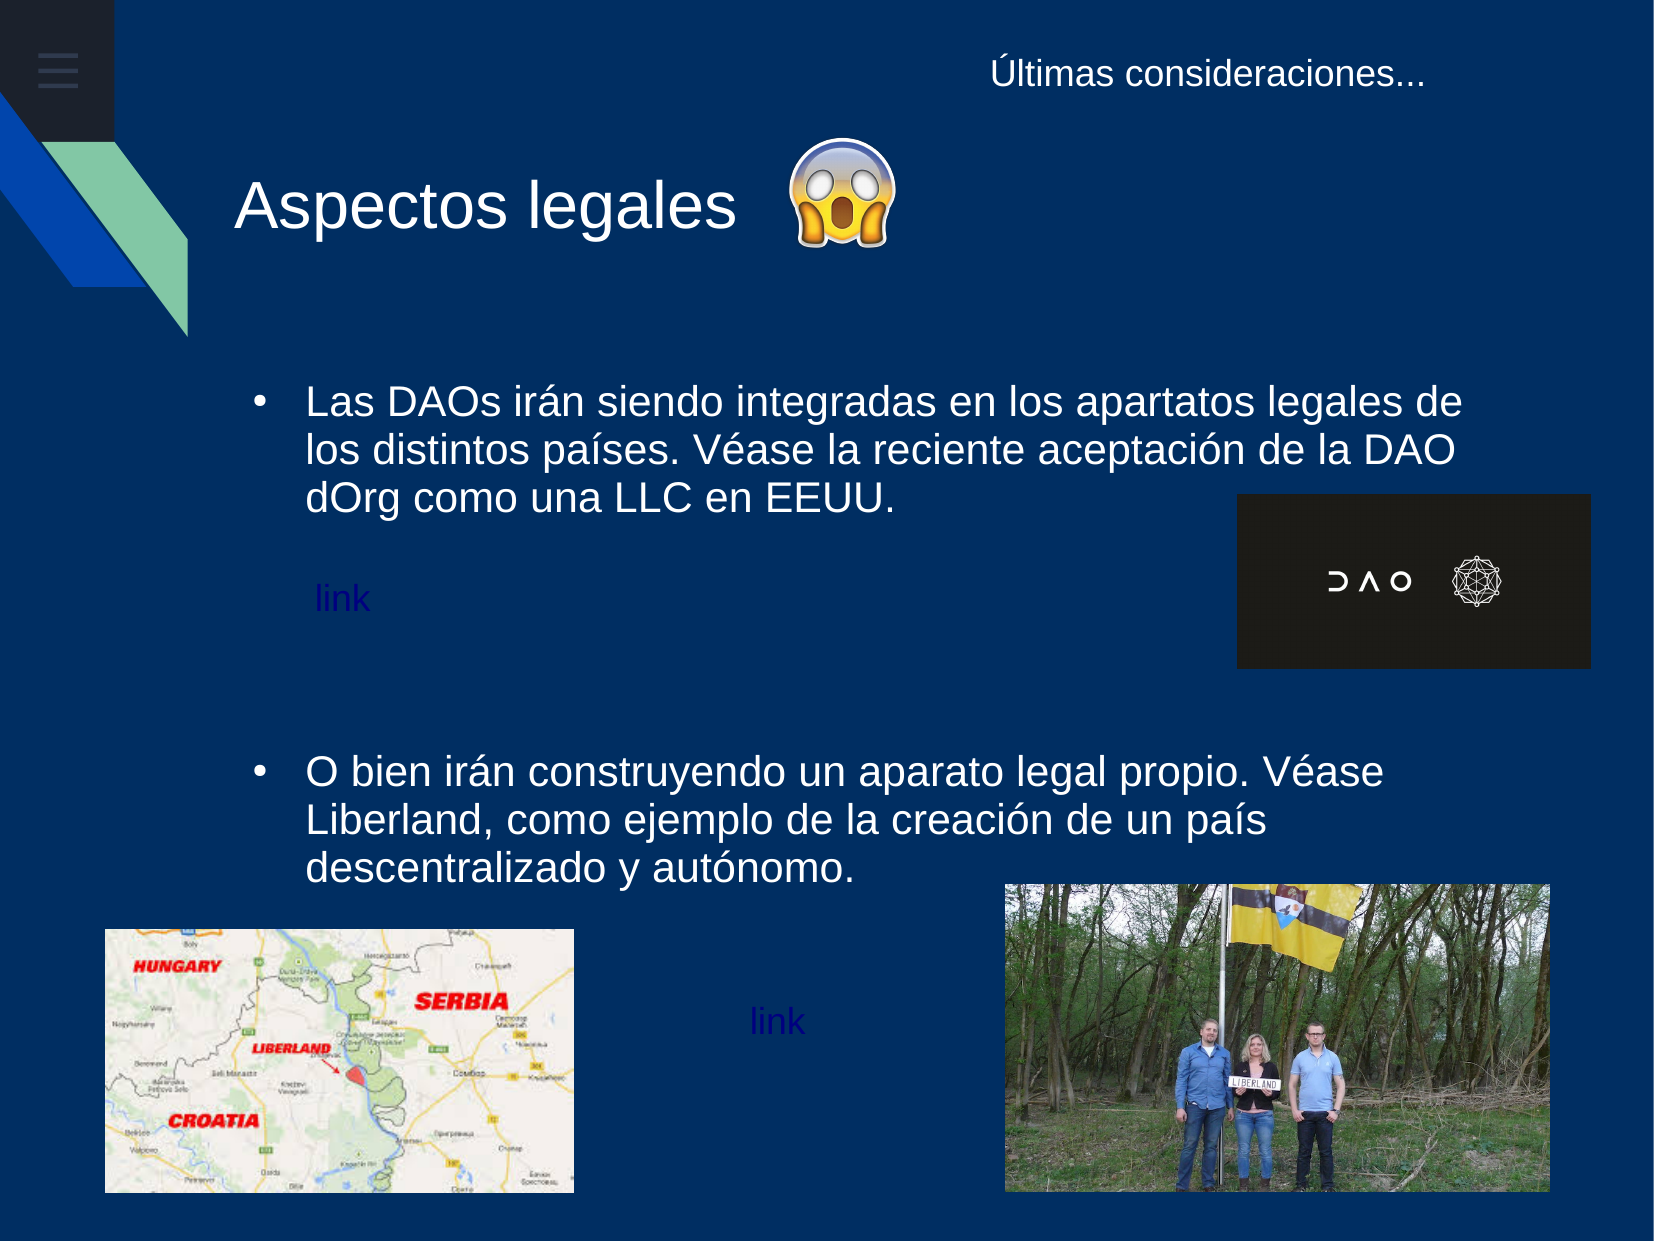

Últimas consideraciones...
# Aspectos legales
Las DAOs irán siendo integradas en los apartatos legales de los distintos países. Véase la reciente aceptación de la DAO dOrg como una LLC en EEUU.
O bien irán construyendo un aparato legal propio. Véase Liberland, como ejemplo de la creación de un país descentralizado y autónomo.
link
link